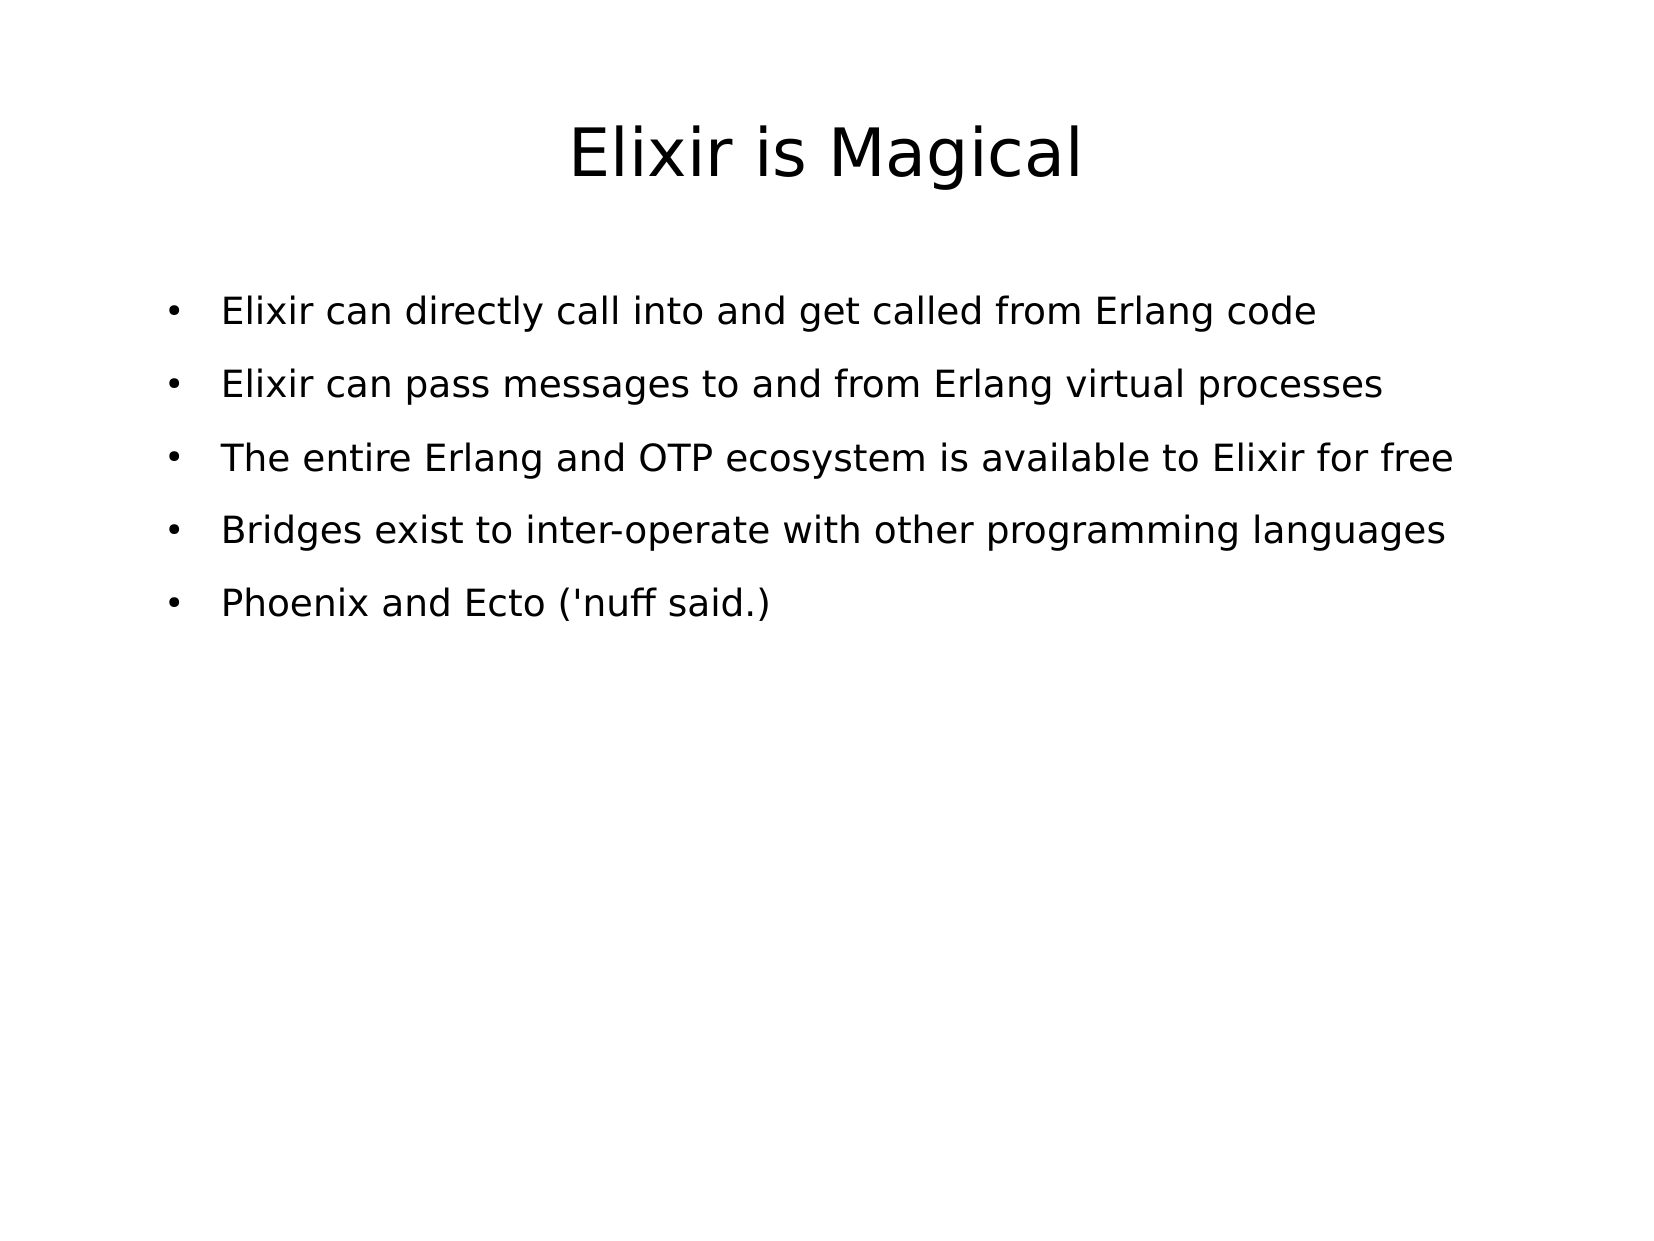

# Elixir is Magical
Elixir can directly call into and get called from Erlang code
Elixir can pass messages to and from Erlang virtual processes
The entire Erlang and OTP ecosystem is available to Elixir for free
Bridges exist to inter-operate with other programming languages
Phoenix and Ecto ('nuff said.)